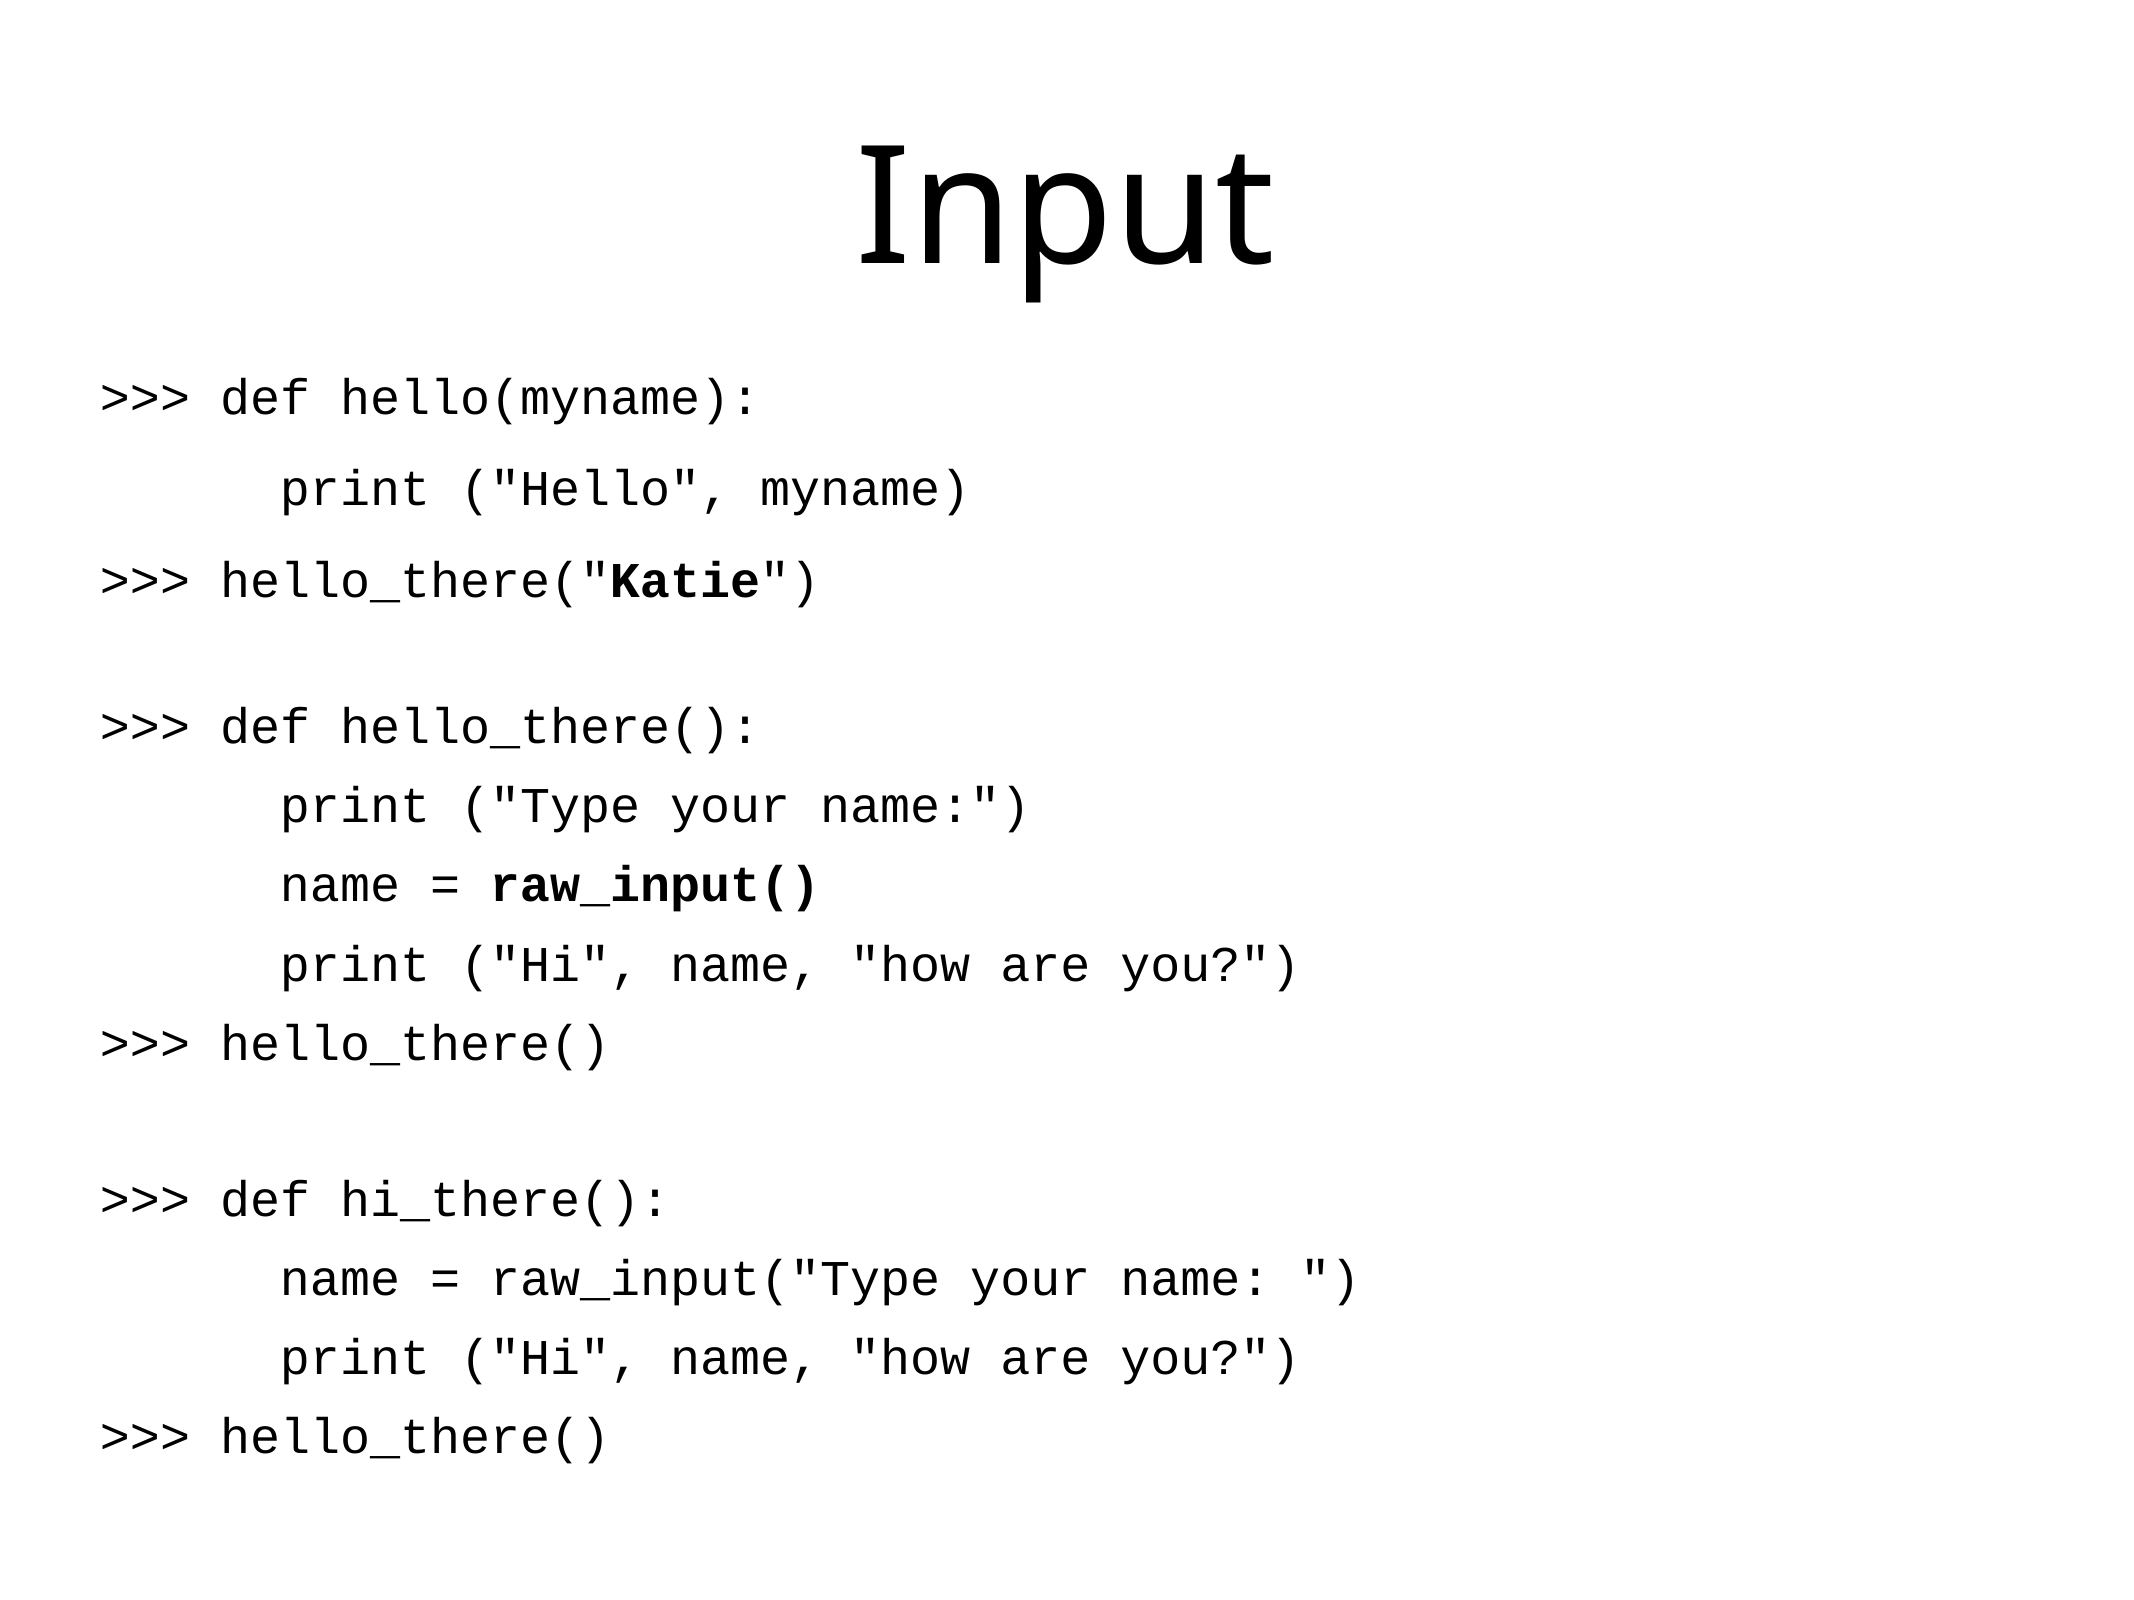

Input
>>> def hello(myname):
 print ("Hello", myname)
>>> hello_there("Katie")
>>> def hello_there():
 print ("Type your name:")
 name = raw_input()
 print ("Hi", name, "how are you?")
>>> hello_there()
>>> def hi_there():
 name = raw_input("Type your name: ")
 print ("Hi", name, "how are you?")
>>> hello_there()